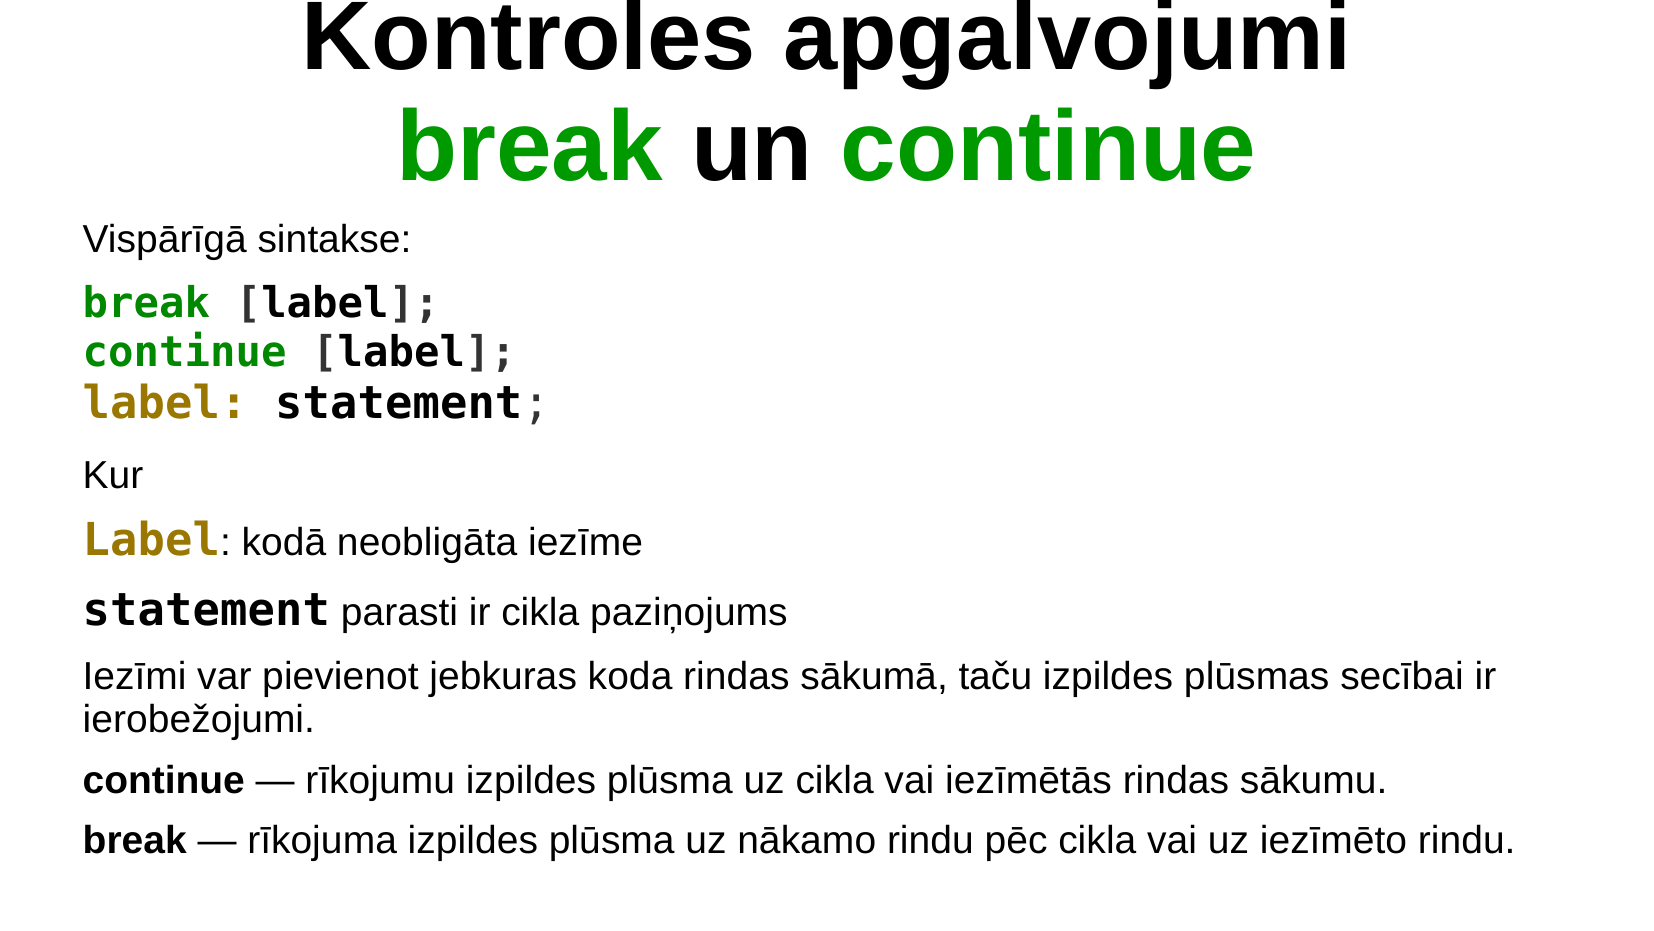

# Kontroles apgalvojumi break un continue
Vispārīgā sintakse:
break [label];
continue [label];
label: statement;
Kur
Label: kodā neobligāta iezīme
statement parasti ir cikla paziņojums
Iezīmi var pievienot jebkuras koda rindas sākumā, taču izpildes plūsmas secībai ir ierobežojumi.
continue — rīkojumu izpildes plūsma uz cikla vai iezīmētās rindas sākumu.
break — rīkojuma izpildes plūsma uz nākamo rindu pēc cikla vai uz iezīmēto rindu.